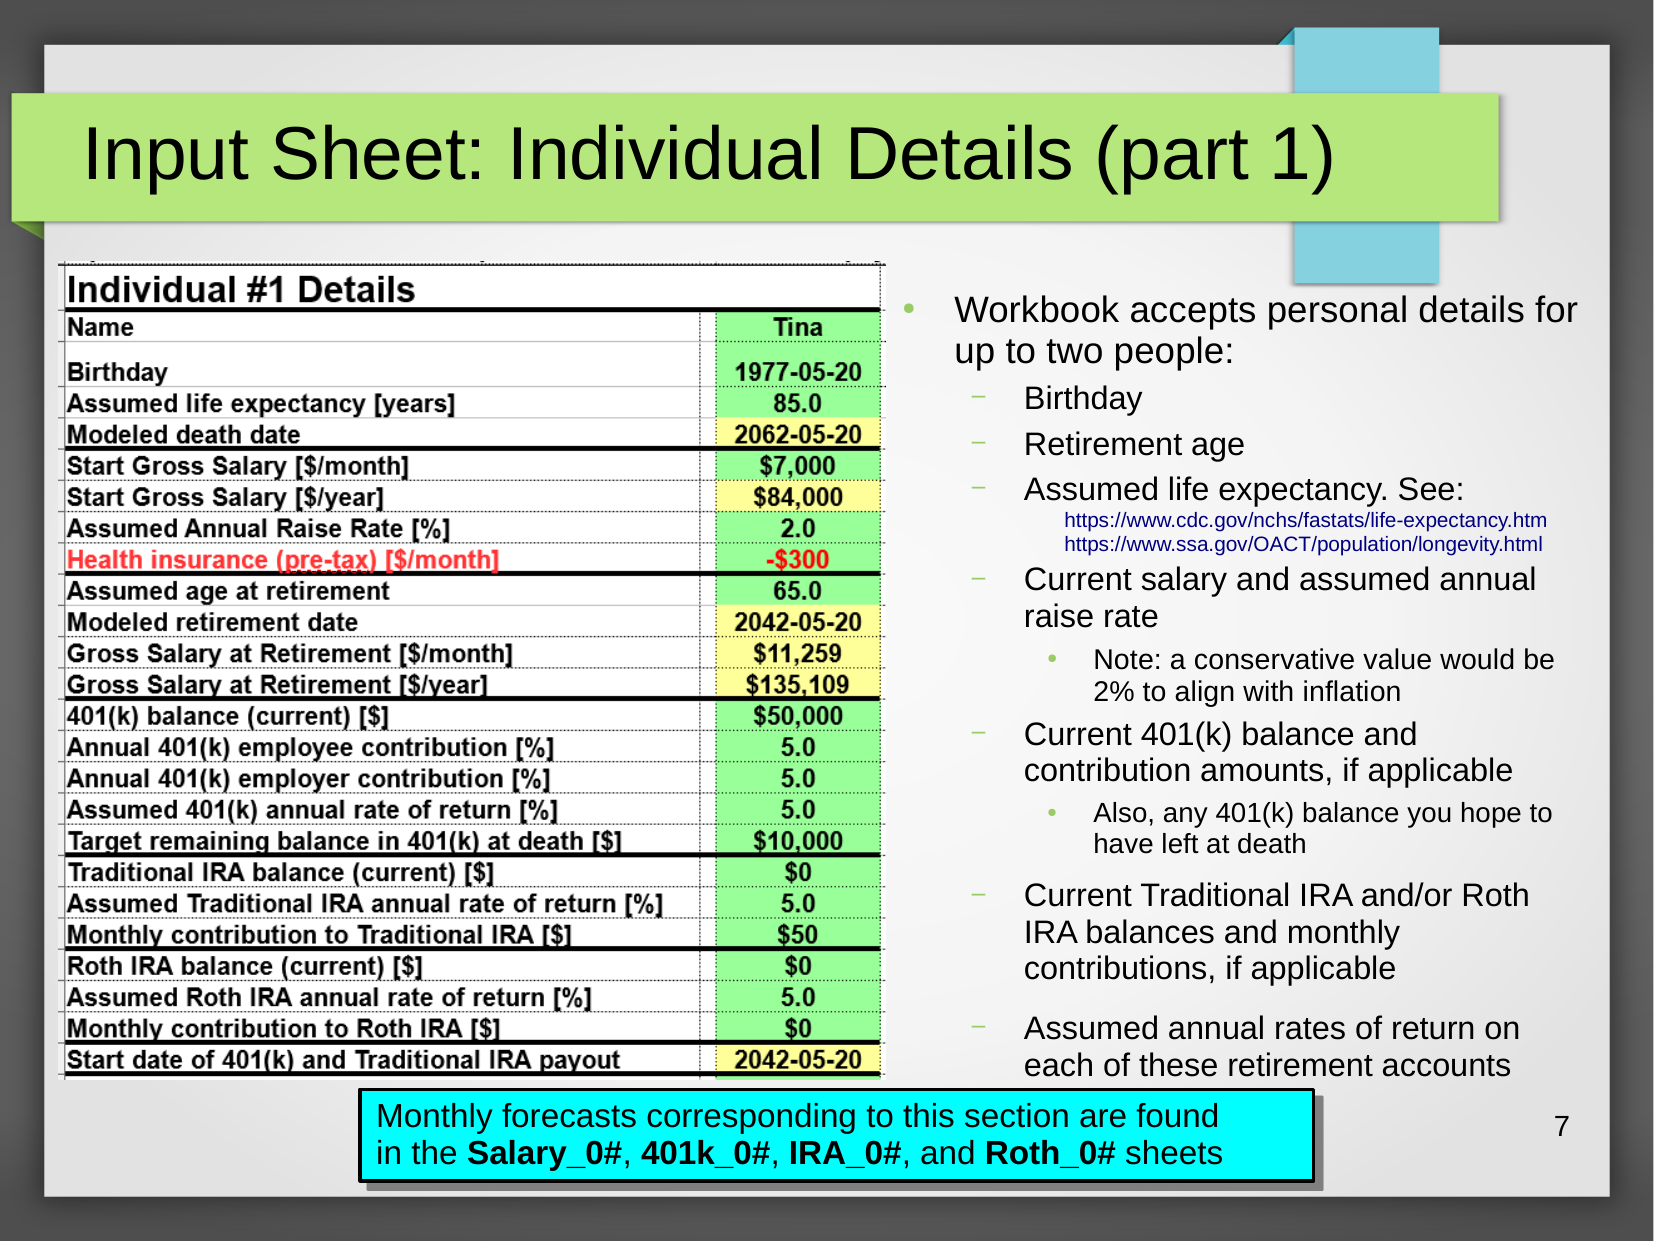

Input Sheet: Individual Details (part 1)
# Workbook accepts personal details for up to two people:
Birthday
Retirement age
Assumed life expectancy. See:
Current salary and assumed annual raise rate
Note: a conservative value would be 2% to align with inflation
Current 401(k) balance and contribution amounts, if applicable
Also, any 401(k) balance you hope to have left at death
Current Traditional IRA and/or Roth IRA balances and monthly contributions, if applicable
Assumed annual rates of return on each of these retirement accounts
https://www.cdc.gov/nchs/fastats/life-expectancy.htm
https://www.ssa.gov/OACT/population/longevity.html
Monthly forecasts corresponding to this section are found
in the Salary_0#, 401k_0#, IRA_0#, and Roth_0# sheets
7